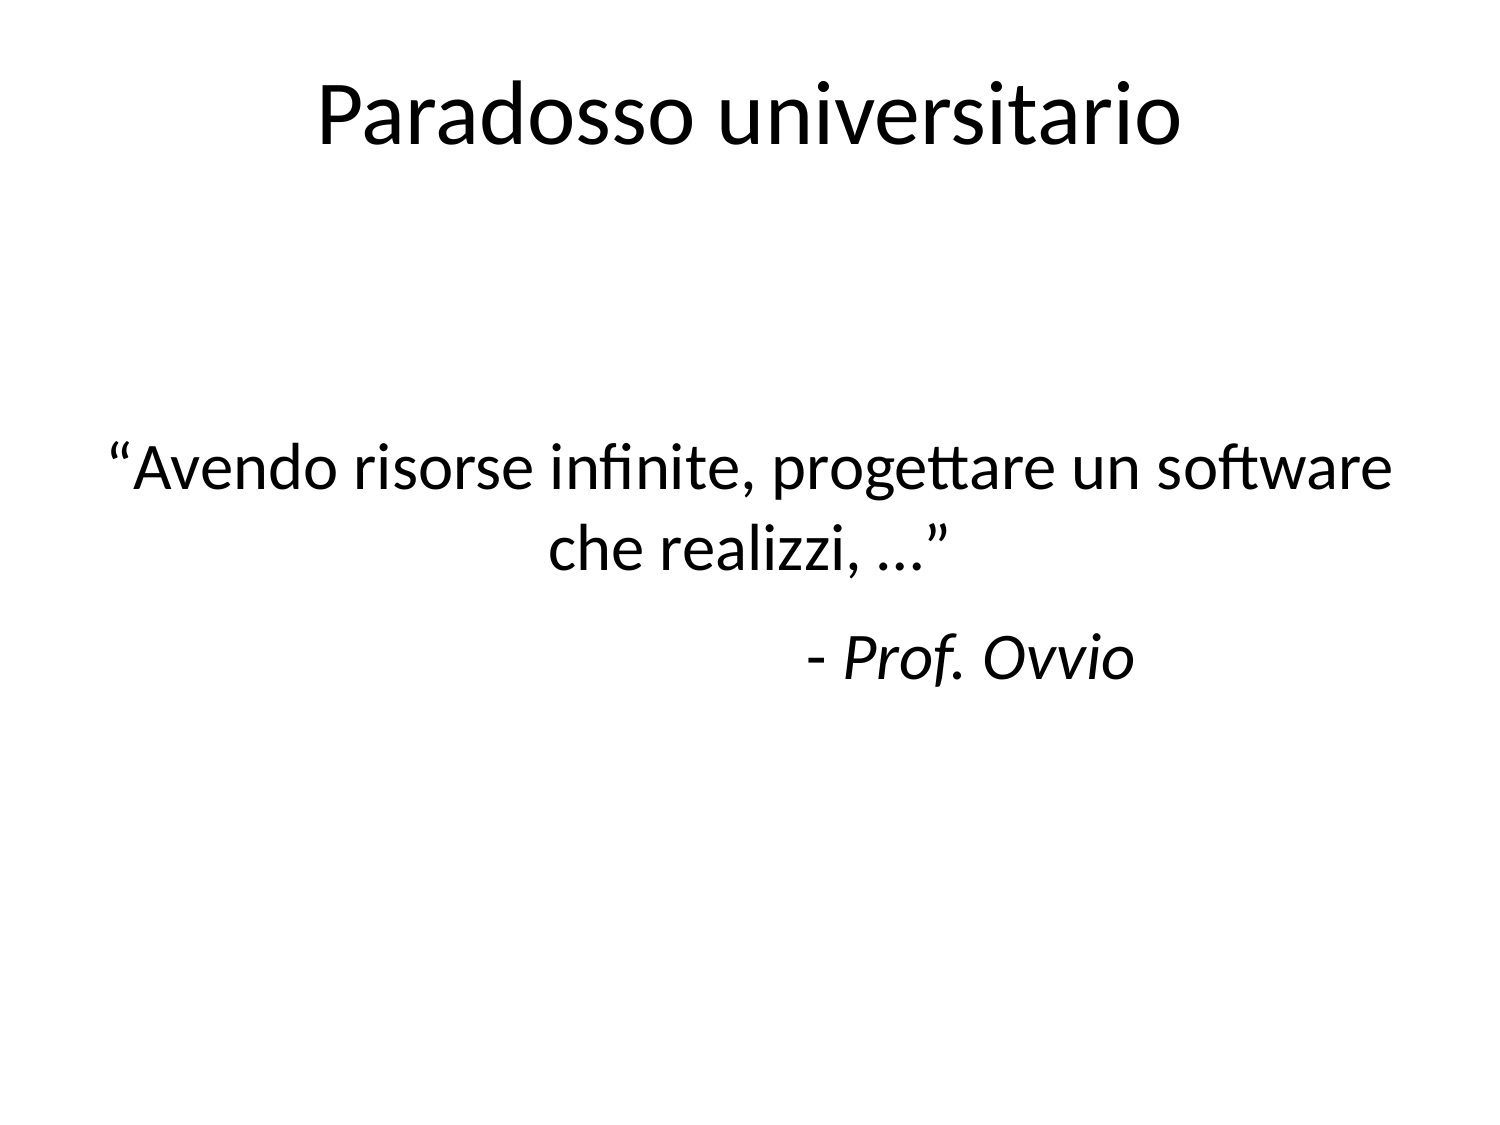

# Paradosso universitario
“Avendo risorse infinite, progettare un software che realizzi, …”
						- Prof. Ovvio